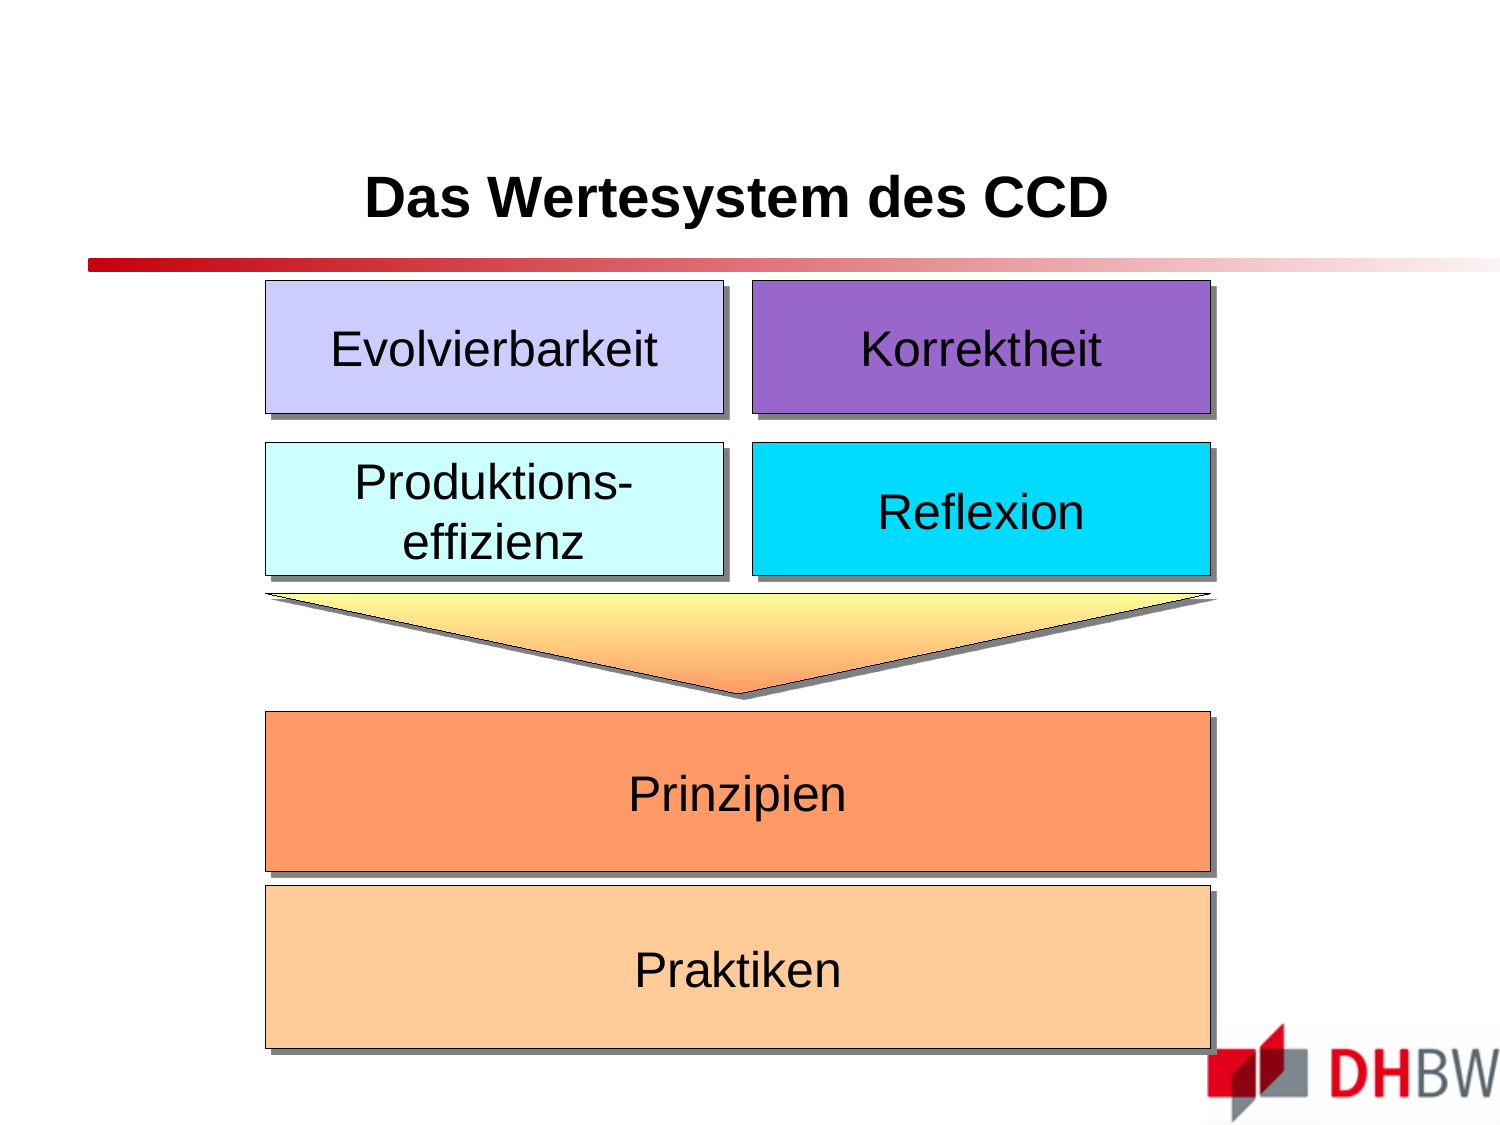

# Das Wertesystem des CCD
Evolvierbarkeit
Korrektheit
Produktions-
effizienz
Reflexion
Prinzipien
Praktiken